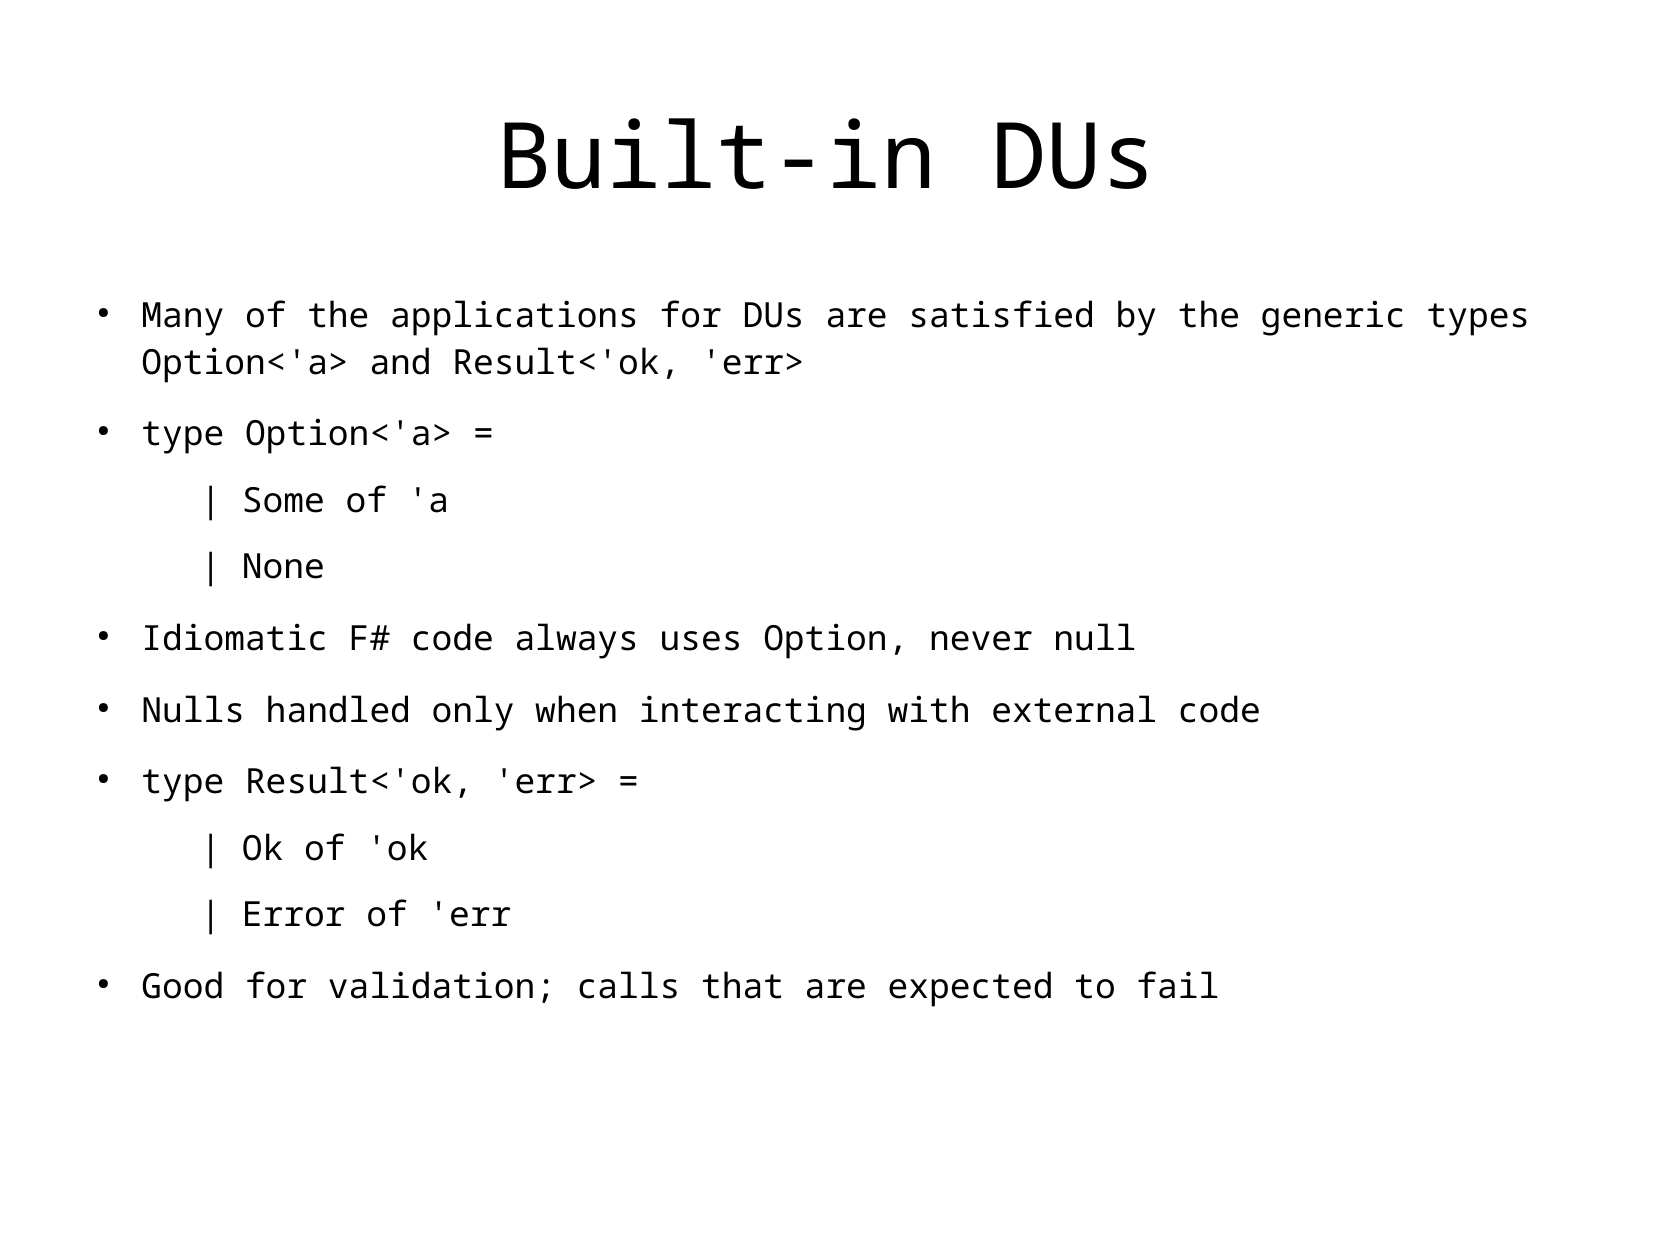

# Built-in DUs
Many of the applications for DUs are satisfied by the generic types Option<'a> and Result<'ok, 'err>
type Option<'a> =
| Some of 'a
| None
Idiomatic F# code always uses Option, never null
Nulls handled only when interacting with external code
type Result<'ok, 'err> =
| Ok of 'ok
| Error of 'err
Good for validation; calls that are expected to fail